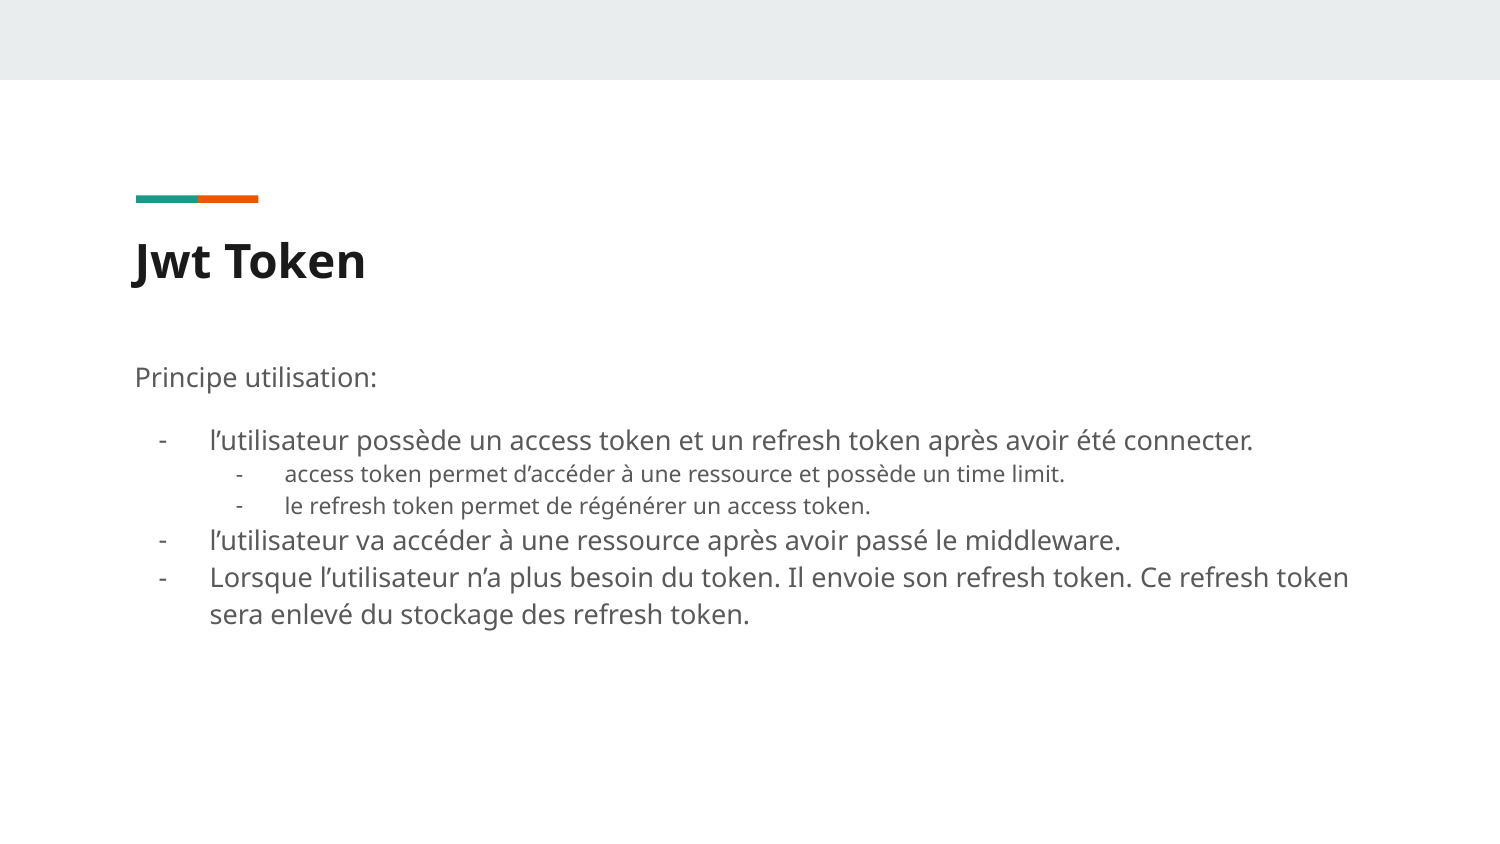

# Jwt Token
Principe utilisation:
l’utilisateur possède un access token et un refresh token après avoir été connecter.
access token permet d’accéder à une ressource et possède un time limit.
le refresh token permet de régénérer un access token.
l’utilisateur va accéder à une ressource après avoir passé le middleware.
Lorsque l’utilisateur n’a plus besoin du token. Il envoie son refresh token. Ce refresh token sera enlevé du stockage des refresh token.